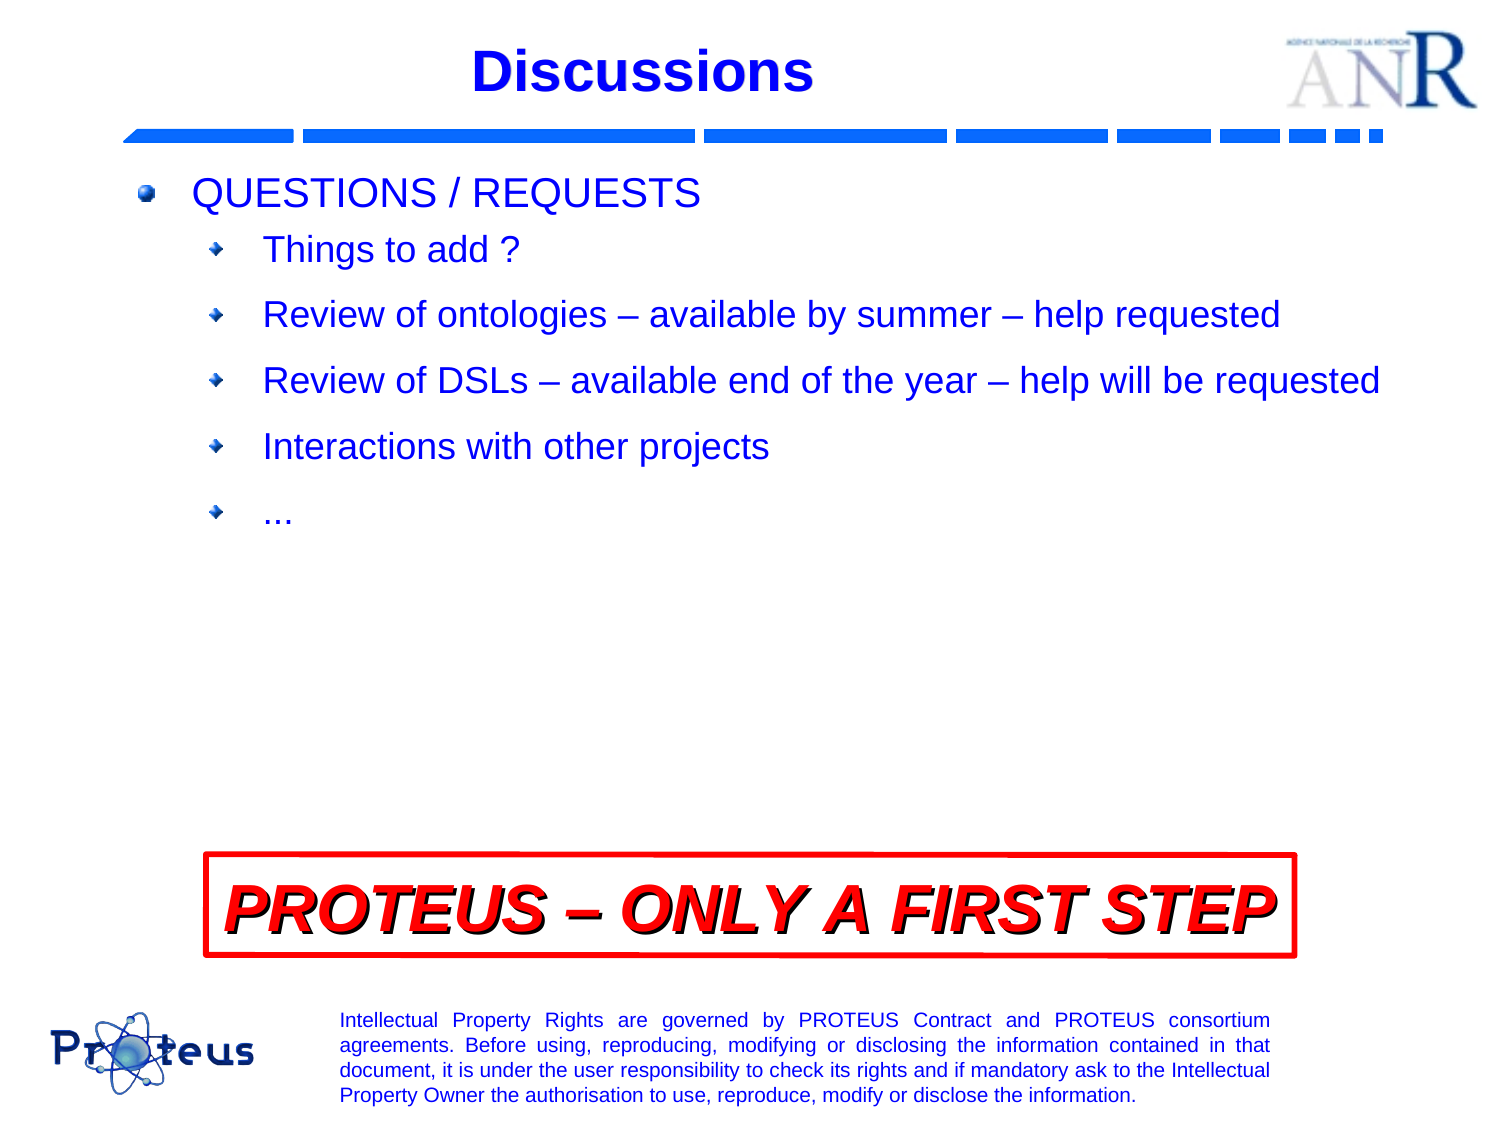

# Discussions
QUESTIONS / REQUESTS
Things to add ?
Review of ontologies – available by summer – help requested
Review of DSLs – available end of the year – help will be requested
Interactions with other projects
...
PROTEUS – ONLY A FIRST STEP